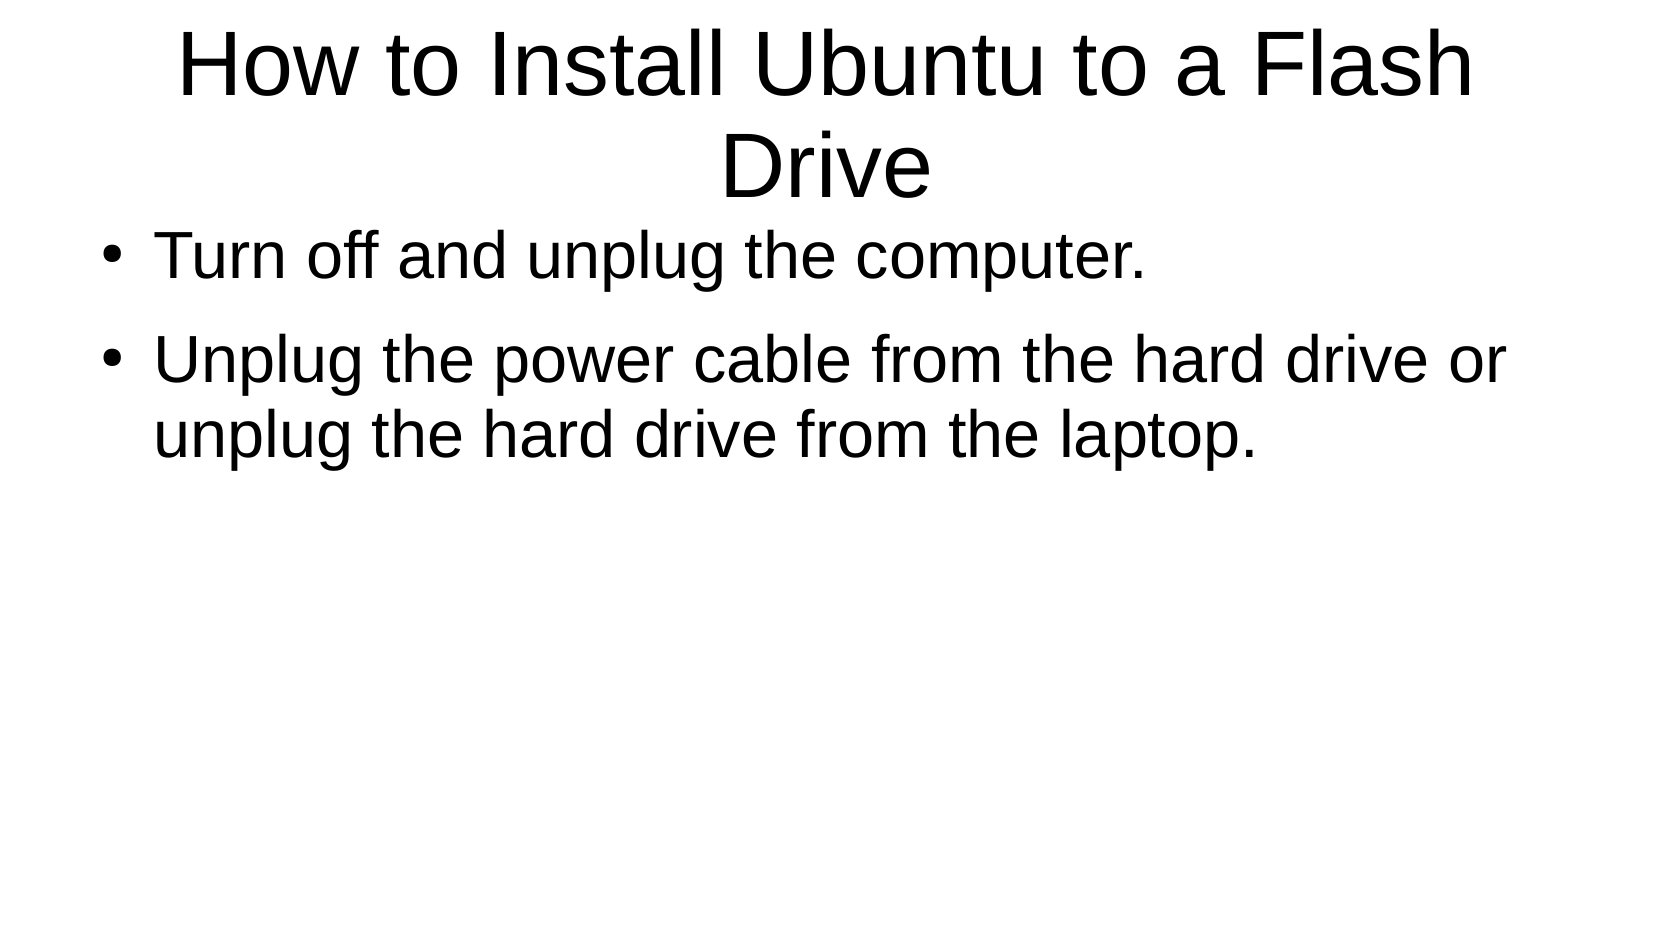

# How to Install Ubuntu to a Flash Drive
Turn off and unplug the computer.
Unplug the power cable from the hard drive or unplug the hard drive from the laptop.